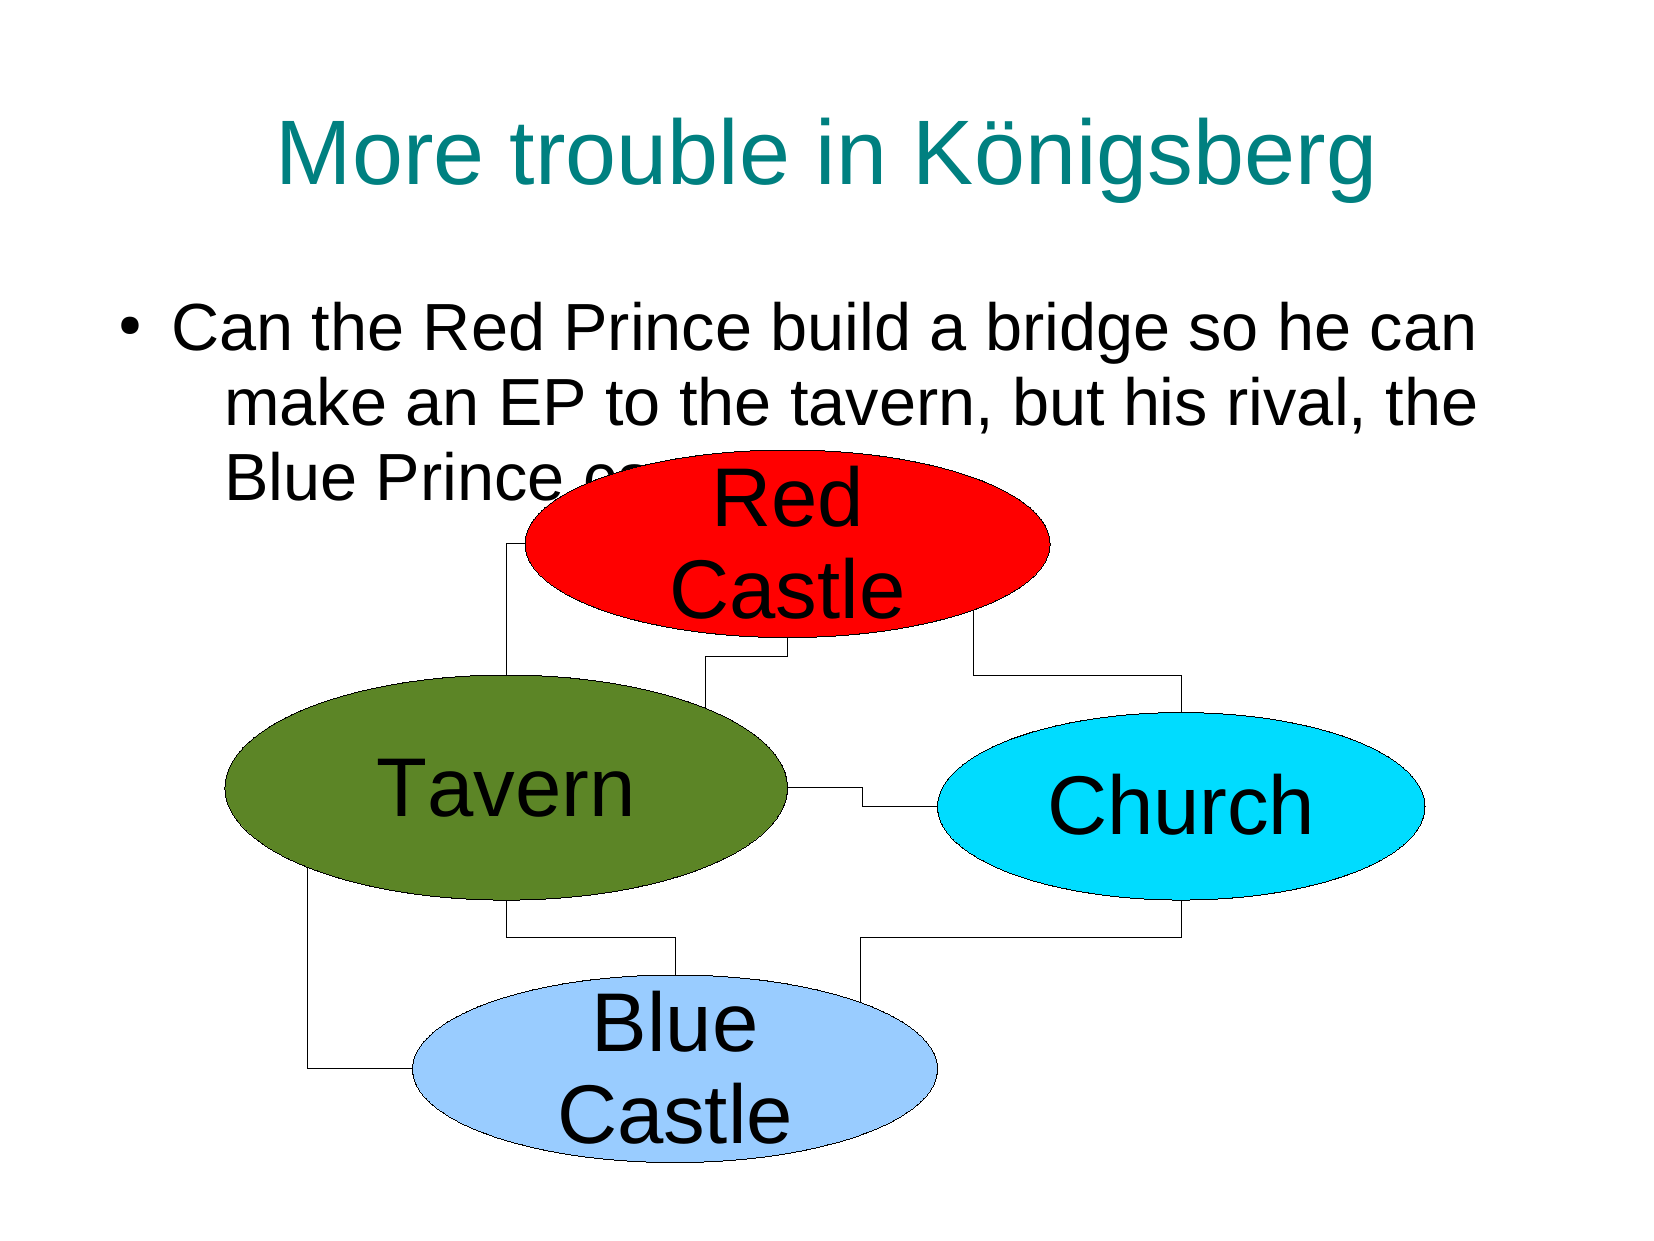

# More trouble in Königsberg
Can the Red Prince build a bridge so he can make an EP to the tavern, but his rival, the Blue Prince cannot.
Red Castle
Tavern
Church
Blue Castle